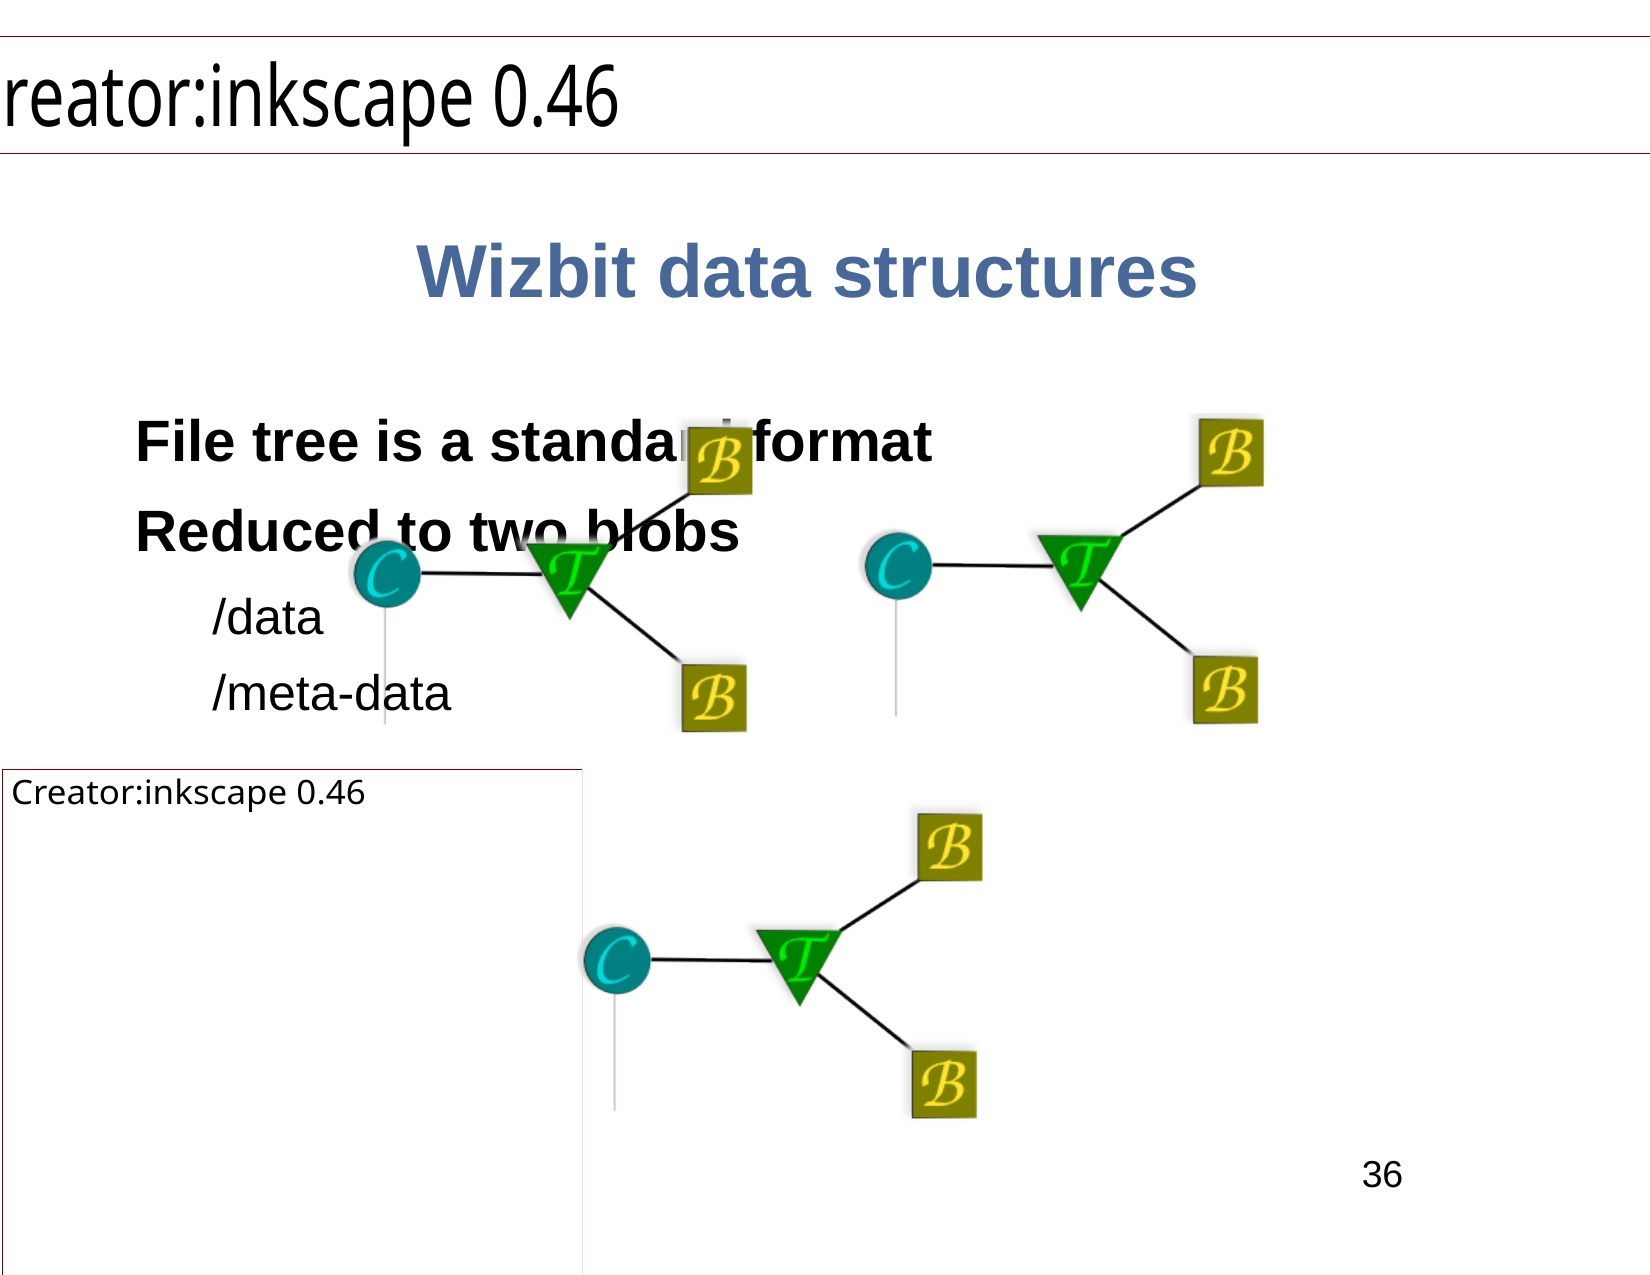

# Wizbit data structures
File tree is a standard format
Reduced to two blobs
/data
/meta-data